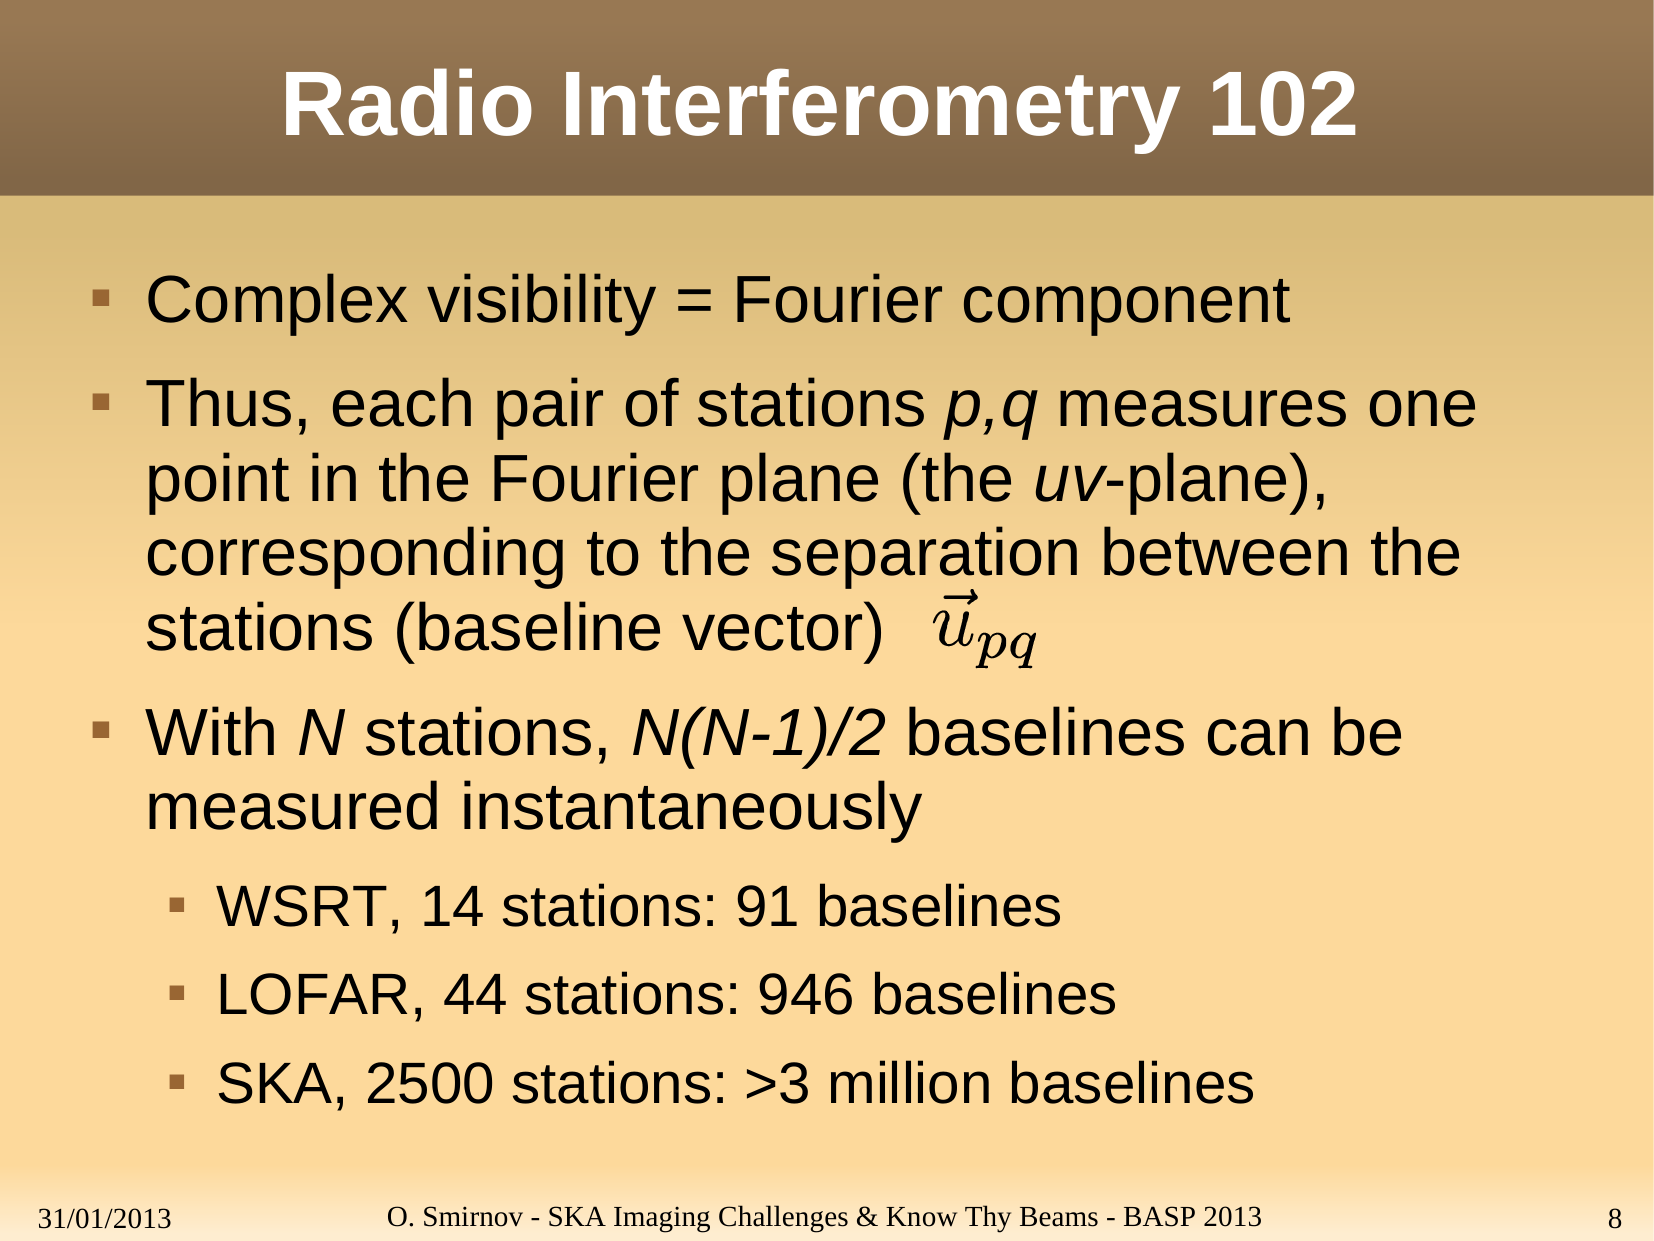

# Radio Interferometry 102
Complex visibility = Fourier component
Thus, each pair of stations p,q measures one point in the Fourier plane (the uv-plane), corresponding to the separation between the stations (baseline vector)
With N stations, N(N-1)/2 baselines can be measured instantaneously
WSRT, 14 stations: 91 baselines
LOFAR, 44 stations: 946 baselines
SKA, 2500 stations: >3 million baselines
O. Smirnov - SKA Imaging Challenges & Know Thy Beams - BASP 2013
31/01/2013
8